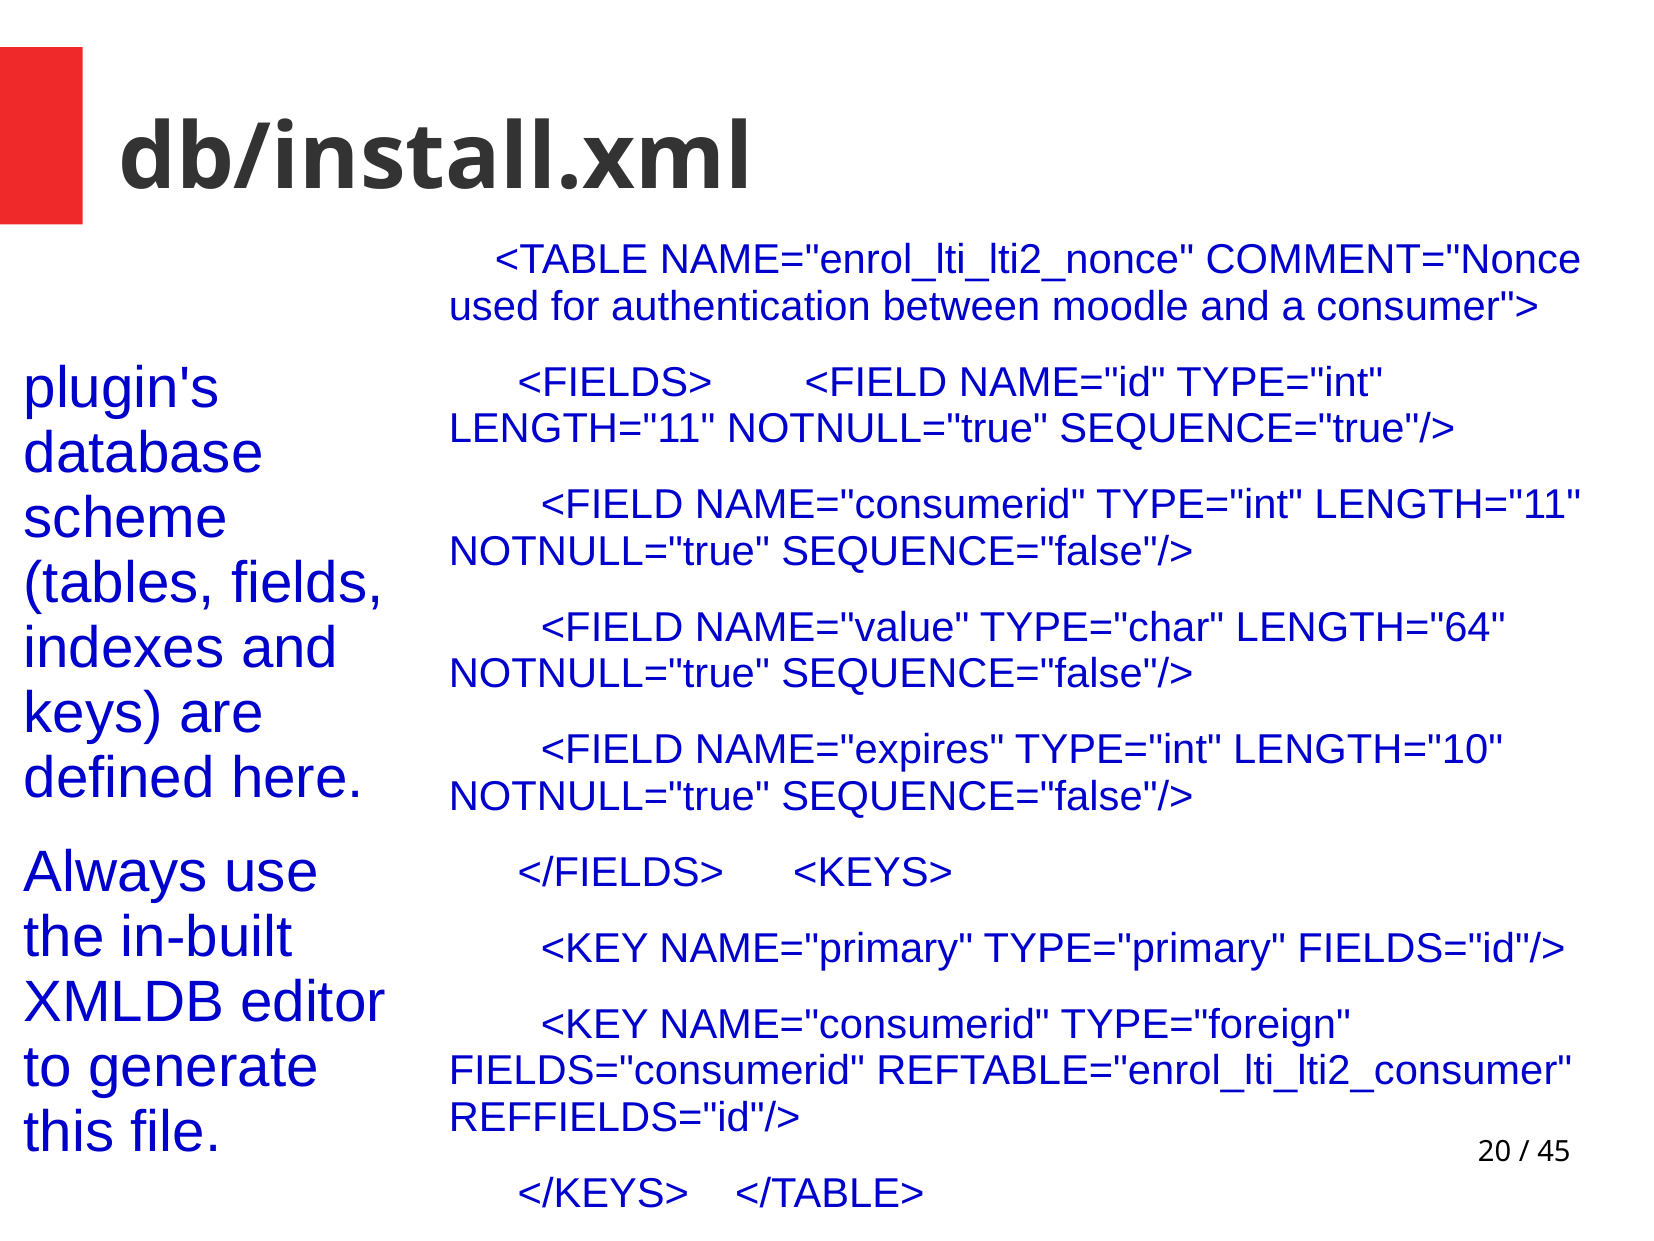

# db/install.xml
 <TABLE NAME="enrol_lti_lti2_nonce" COMMENT="Nonce used for authentication between moodle and a consumer">
 <FIELDS> <FIELD NAME="id" TYPE="int" LENGTH="11" NOTNULL="true" SEQUENCE="true"/>
 <FIELD NAME="consumerid" TYPE="int" LENGTH="11" NOTNULL="true" SEQUENCE="false"/>
 <FIELD NAME="value" TYPE="char" LENGTH="64" NOTNULL="true" SEQUENCE="false"/>
 <FIELD NAME="expires" TYPE="int" LENGTH="10" NOTNULL="true" SEQUENCE="false"/>
 </FIELDS> <KEYS>
 <KEY NAME="primary" TYPE="primary" FIELDS="id"/>
 <KEY NAME="consumerid" TYPE="foreign" FIELDS="consumerid" REFTABLE="enrol_lti_lti2_consumer" REFFIELDS="id"/>
 </KEYS> </TABLE>
plugin's database scheme (tables, fields, indexes and keys) are defined here.
Always use the in-built XMLDB editor to generate this file.
20